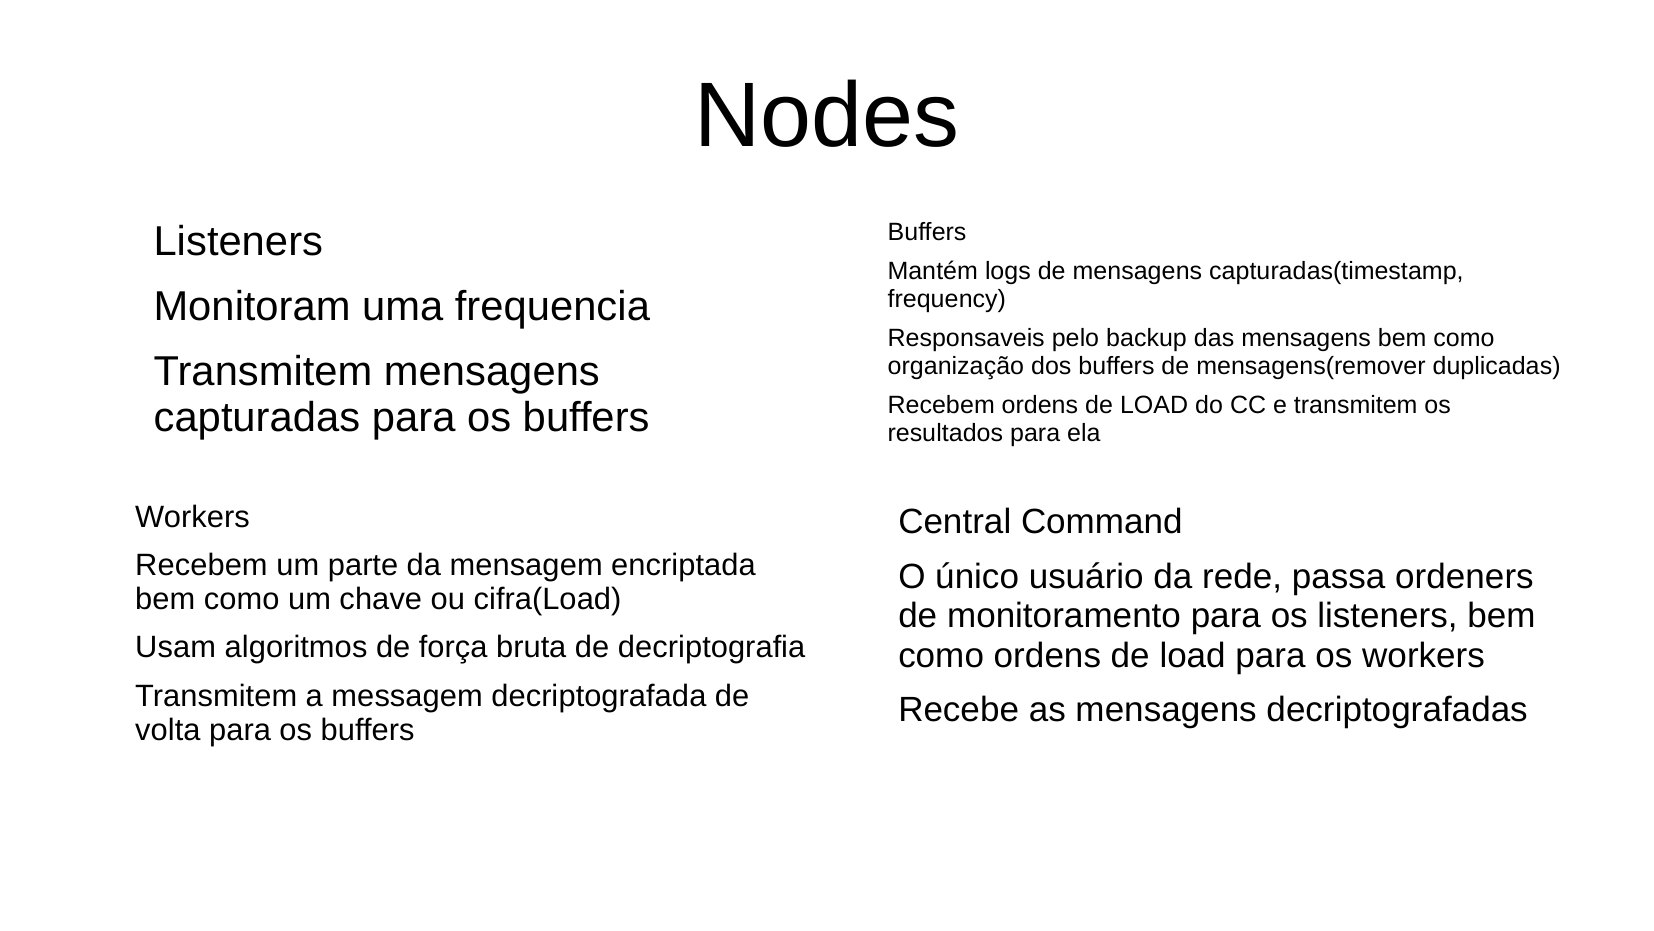

# Nodes
Listeners
Monitoram uma frequencia
Transmitem mensagens capturadas para os buffers
Buffers
Mantém logs de mensagens capturadas(timestamp, frequency)
Responsaveis pelo backup das mensagens bem como organização dos buffers de mensagens(remover duplicadas)
Recebem ordens de LOAD do CC e transmitem os resultados para ela
Workers
Recebem um parte da mensagem encriptada bem como um chave ou cifra(Load)
Usam algoritmos de força bruta de decriptografia
Transmitem a messagem decriptografada de volta para os buffers
Central Command
O único usuário da rede, passa ordeners de monitoramento para os listeners, bem como ordens de load para os workers
Recebe as mensagens decriptografadas